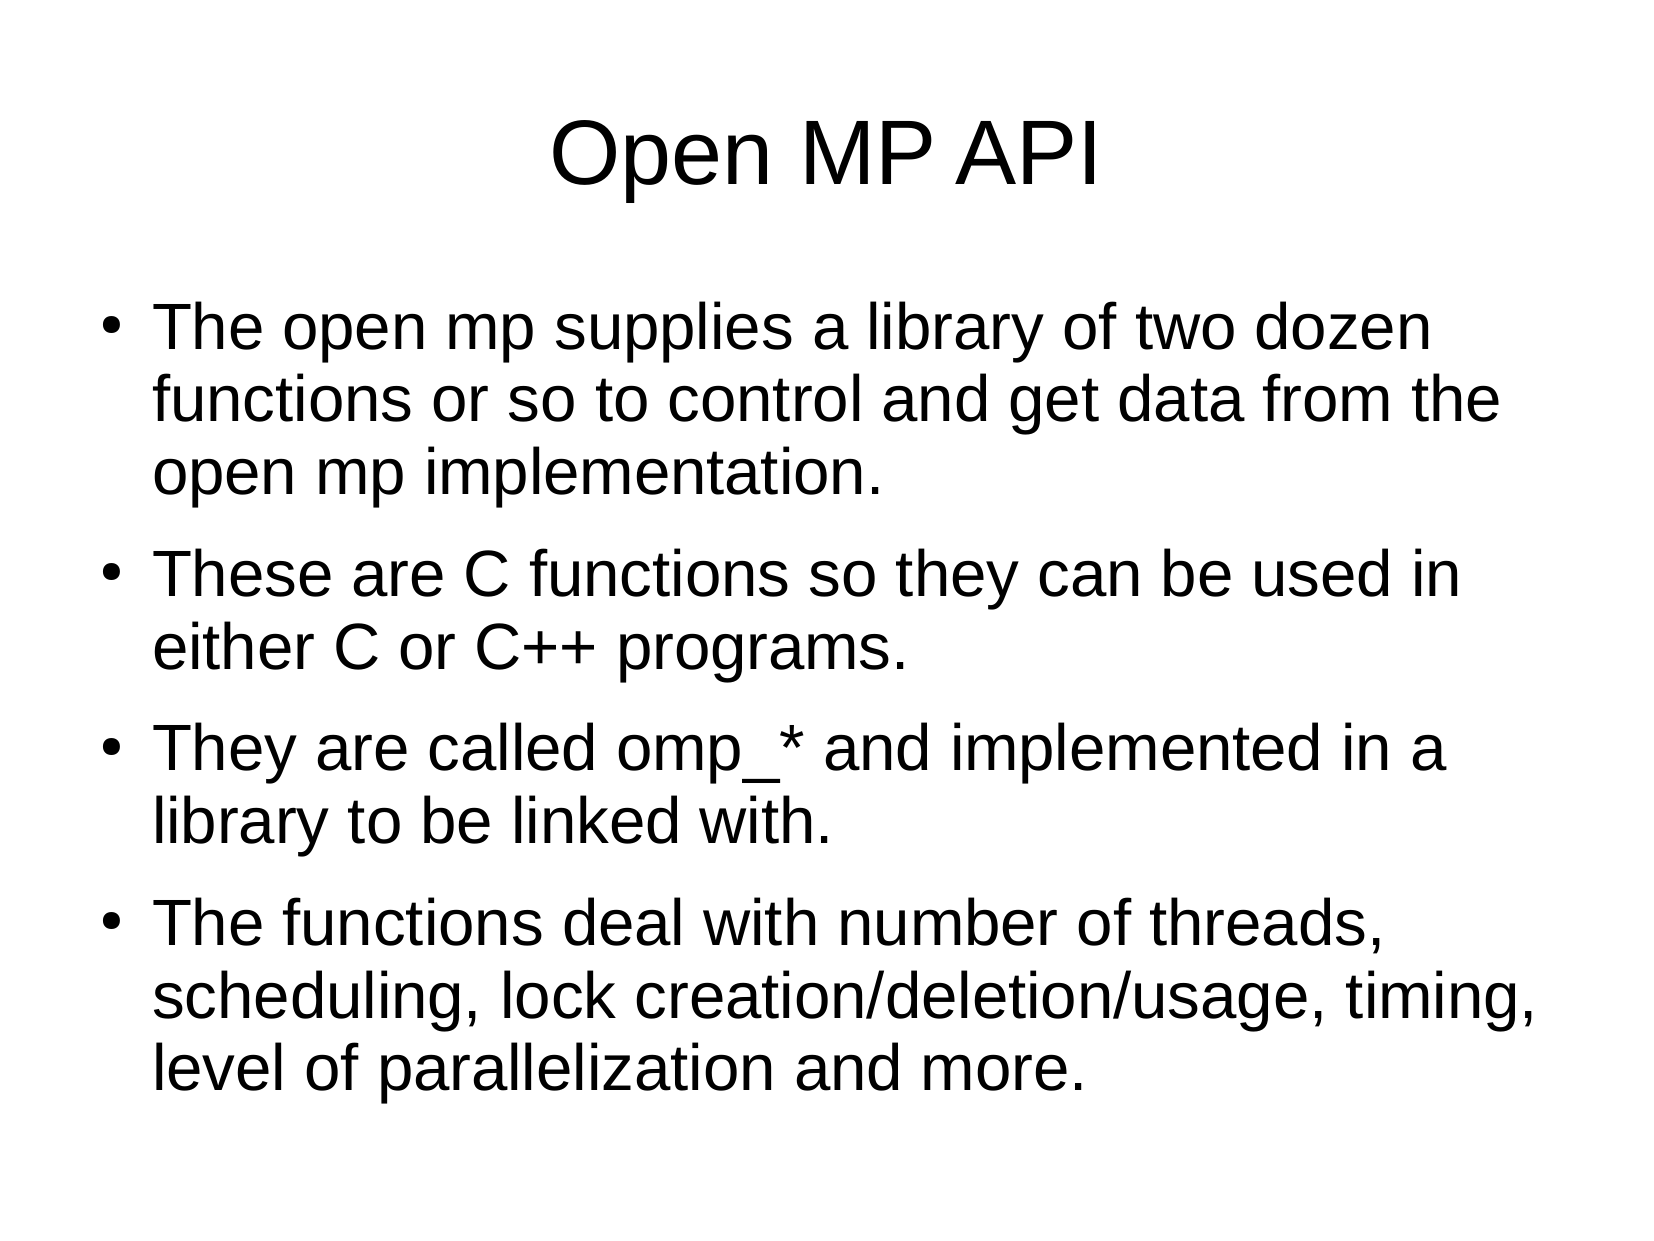

# Open MP API
The open mp supplies a library of two dozen functions or so to control and get data from the open mp implementation.
These are C functions so they can be used in either C or C++ programs.
They are called omp_* and implemented in a library to be linked with.
The functions deal with number of threads, scheduling, lock creation/deletion/usage, timing, level of parallelization and more.